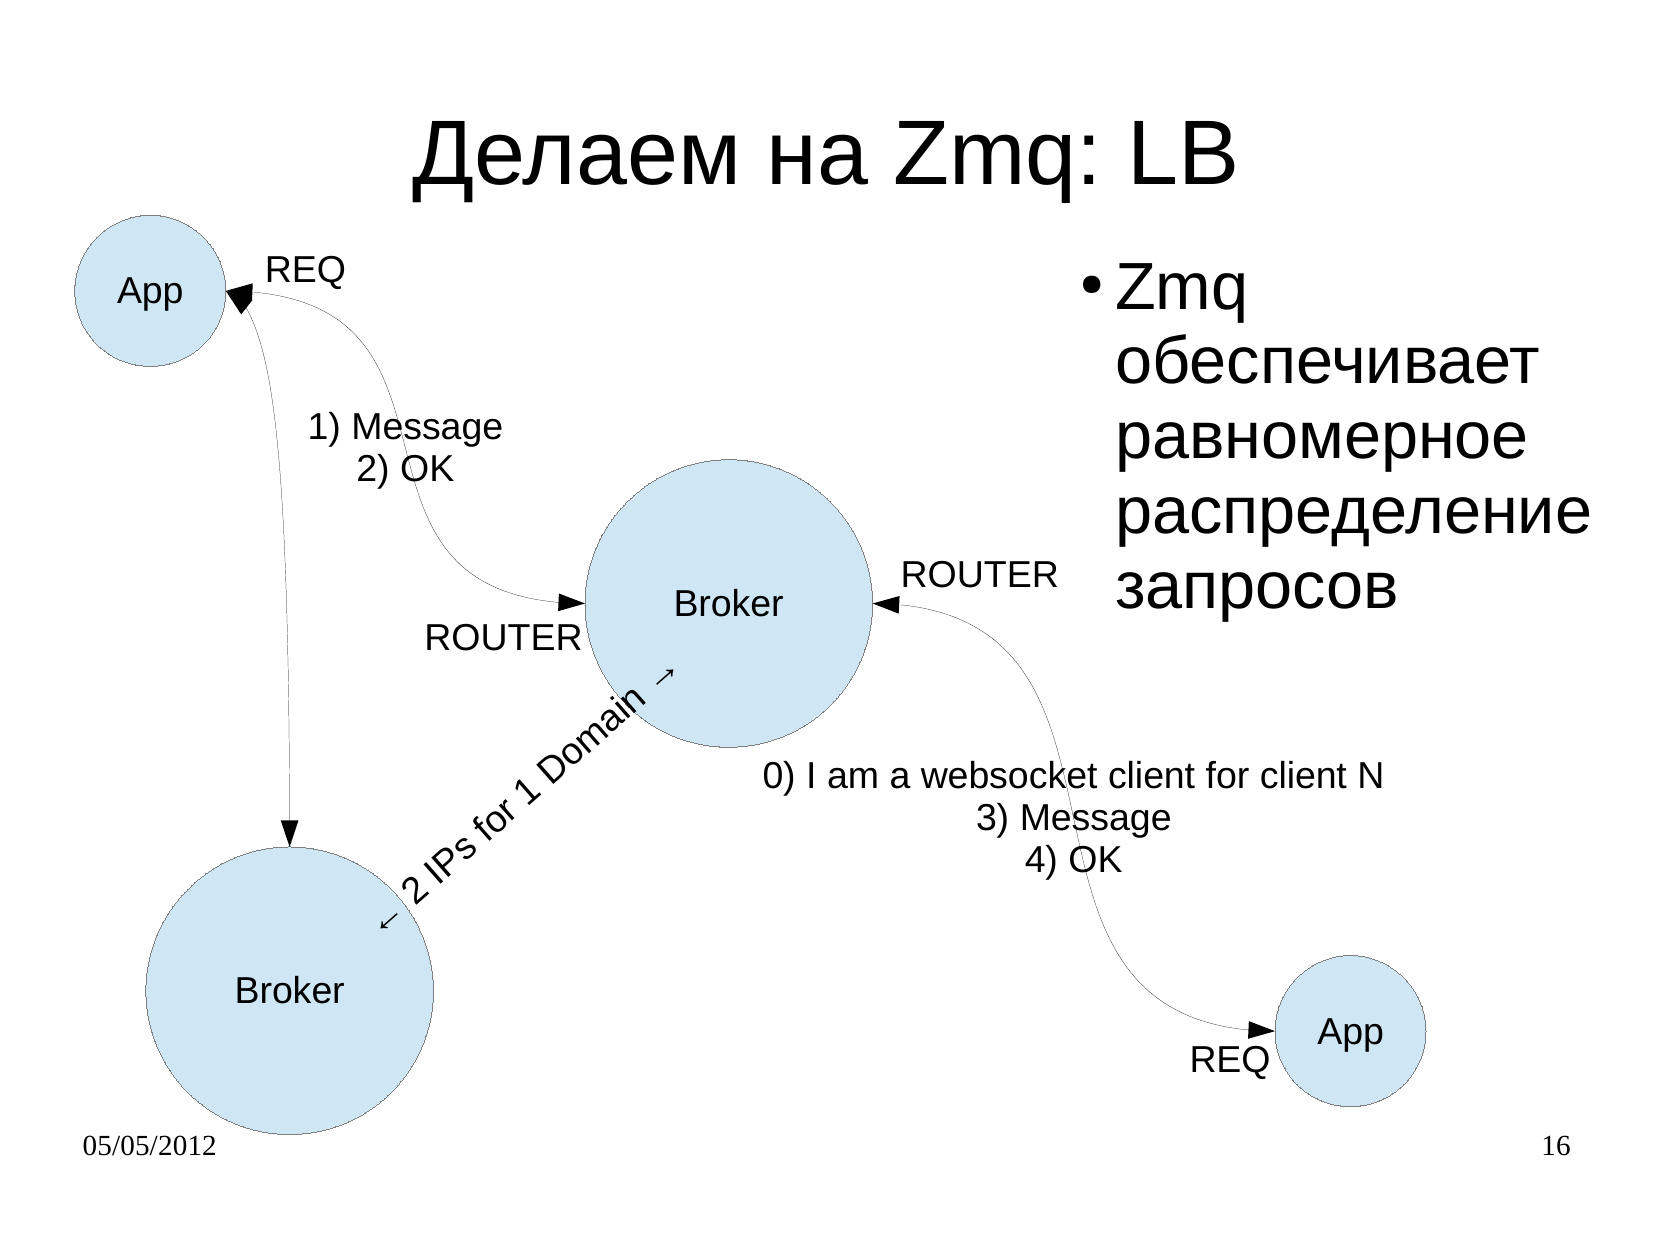

# Делаем на Zmq: LB
App
REQ
Broker
ROUTER
ROUTER
← 2 IPs for 1 Domain →
Broker
App
REQ
Zmq обеспечивает равномерное распределение запросов
05/05/2012
16